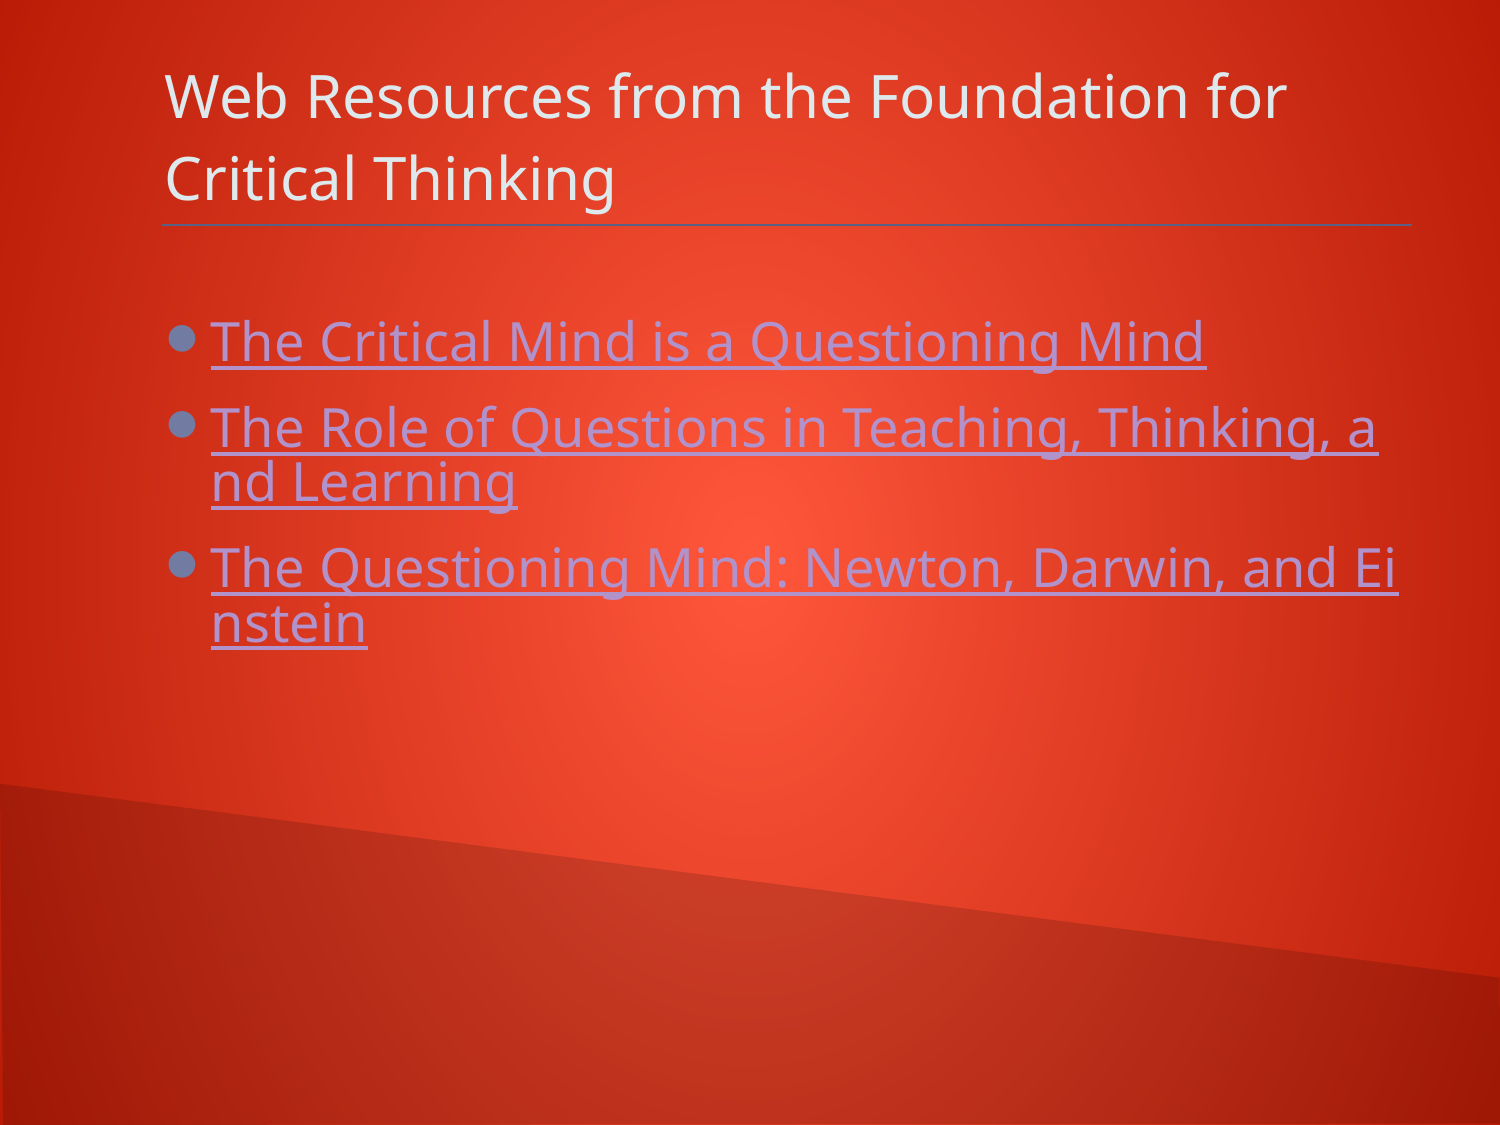

# Web Resources from the Foundation for Critical Thinking
The Critical Mind is a Questioning Mind
The Role of Questions in Teaching, Thinking, and Learning
The Questioning Mind: Newton, Darwin, and Einstein